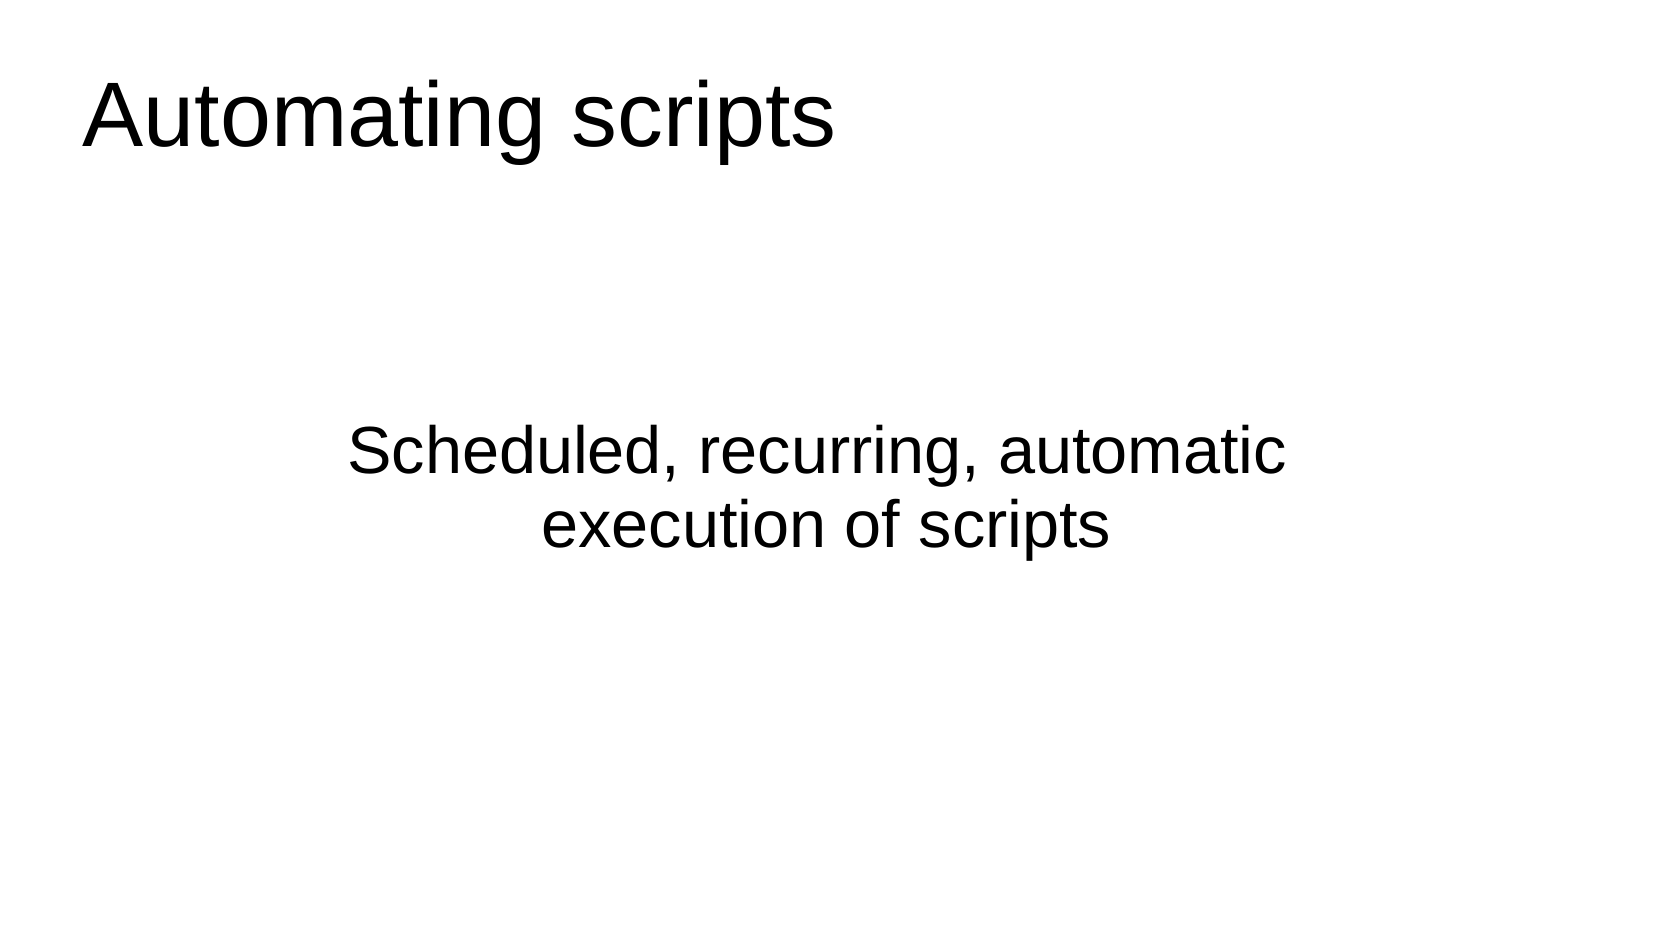

# Automating scripts
Scheduled, recurring, automatic
execution of scripts